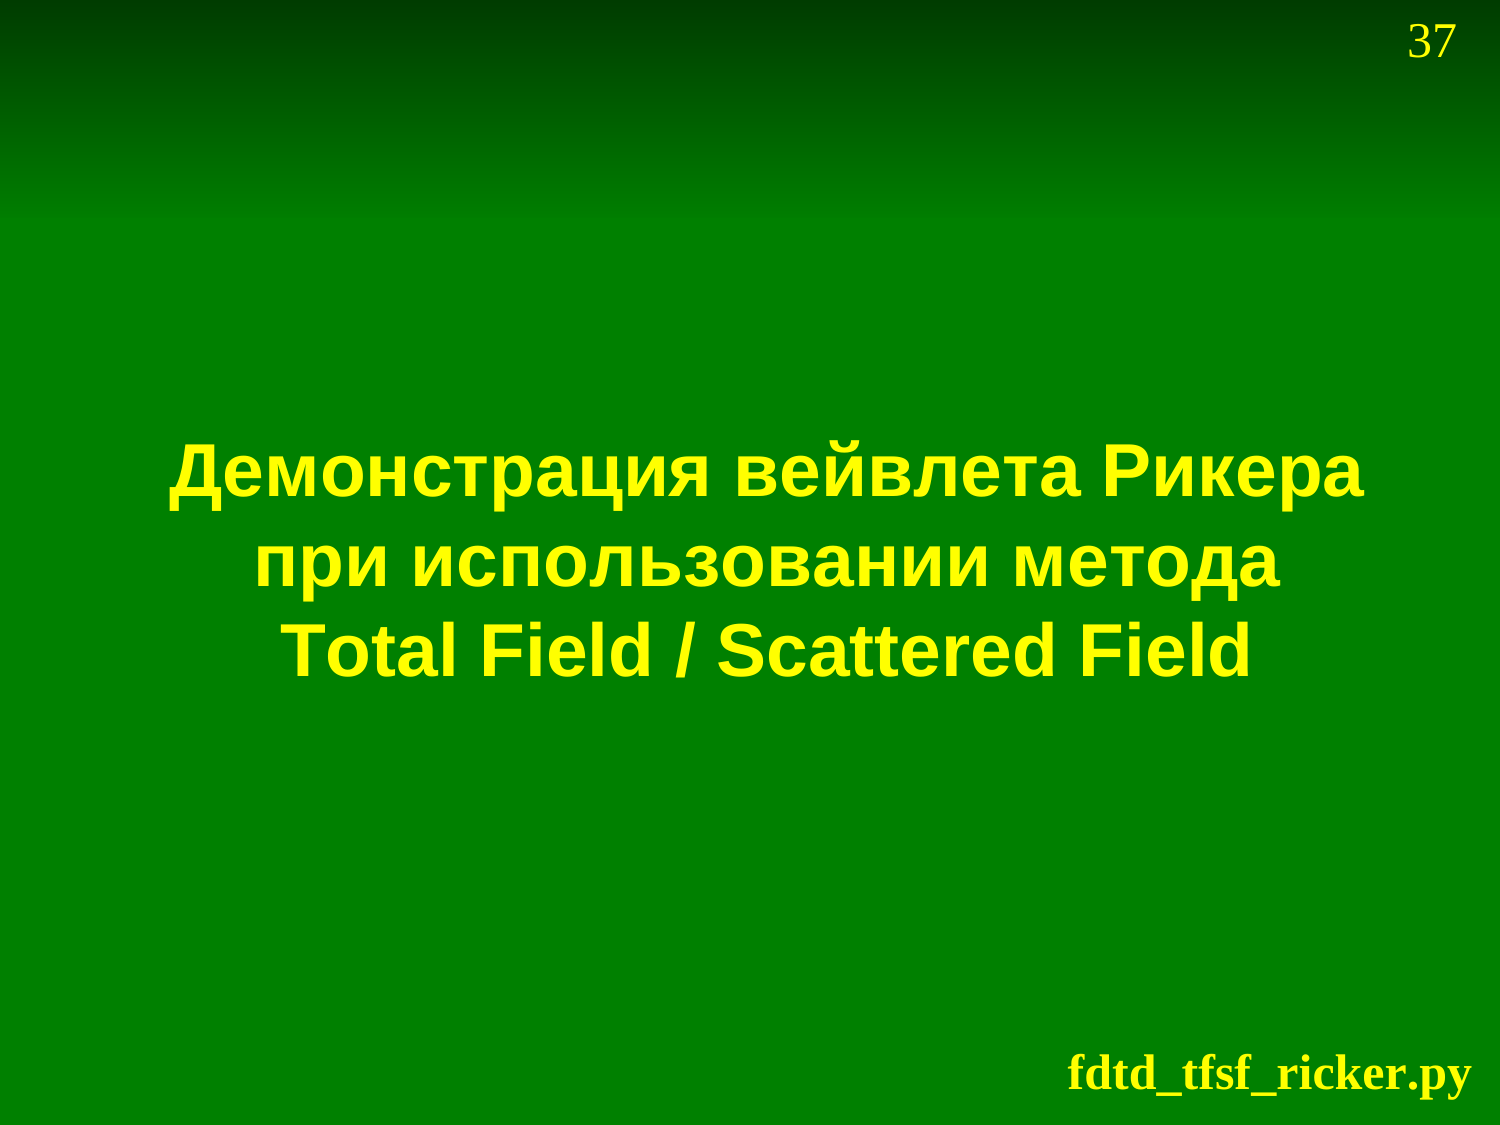

# Демонстрация вейвлета Рикера при использовании метода Total Field / Scattered Field
fdtd_tfsf_ricker.py